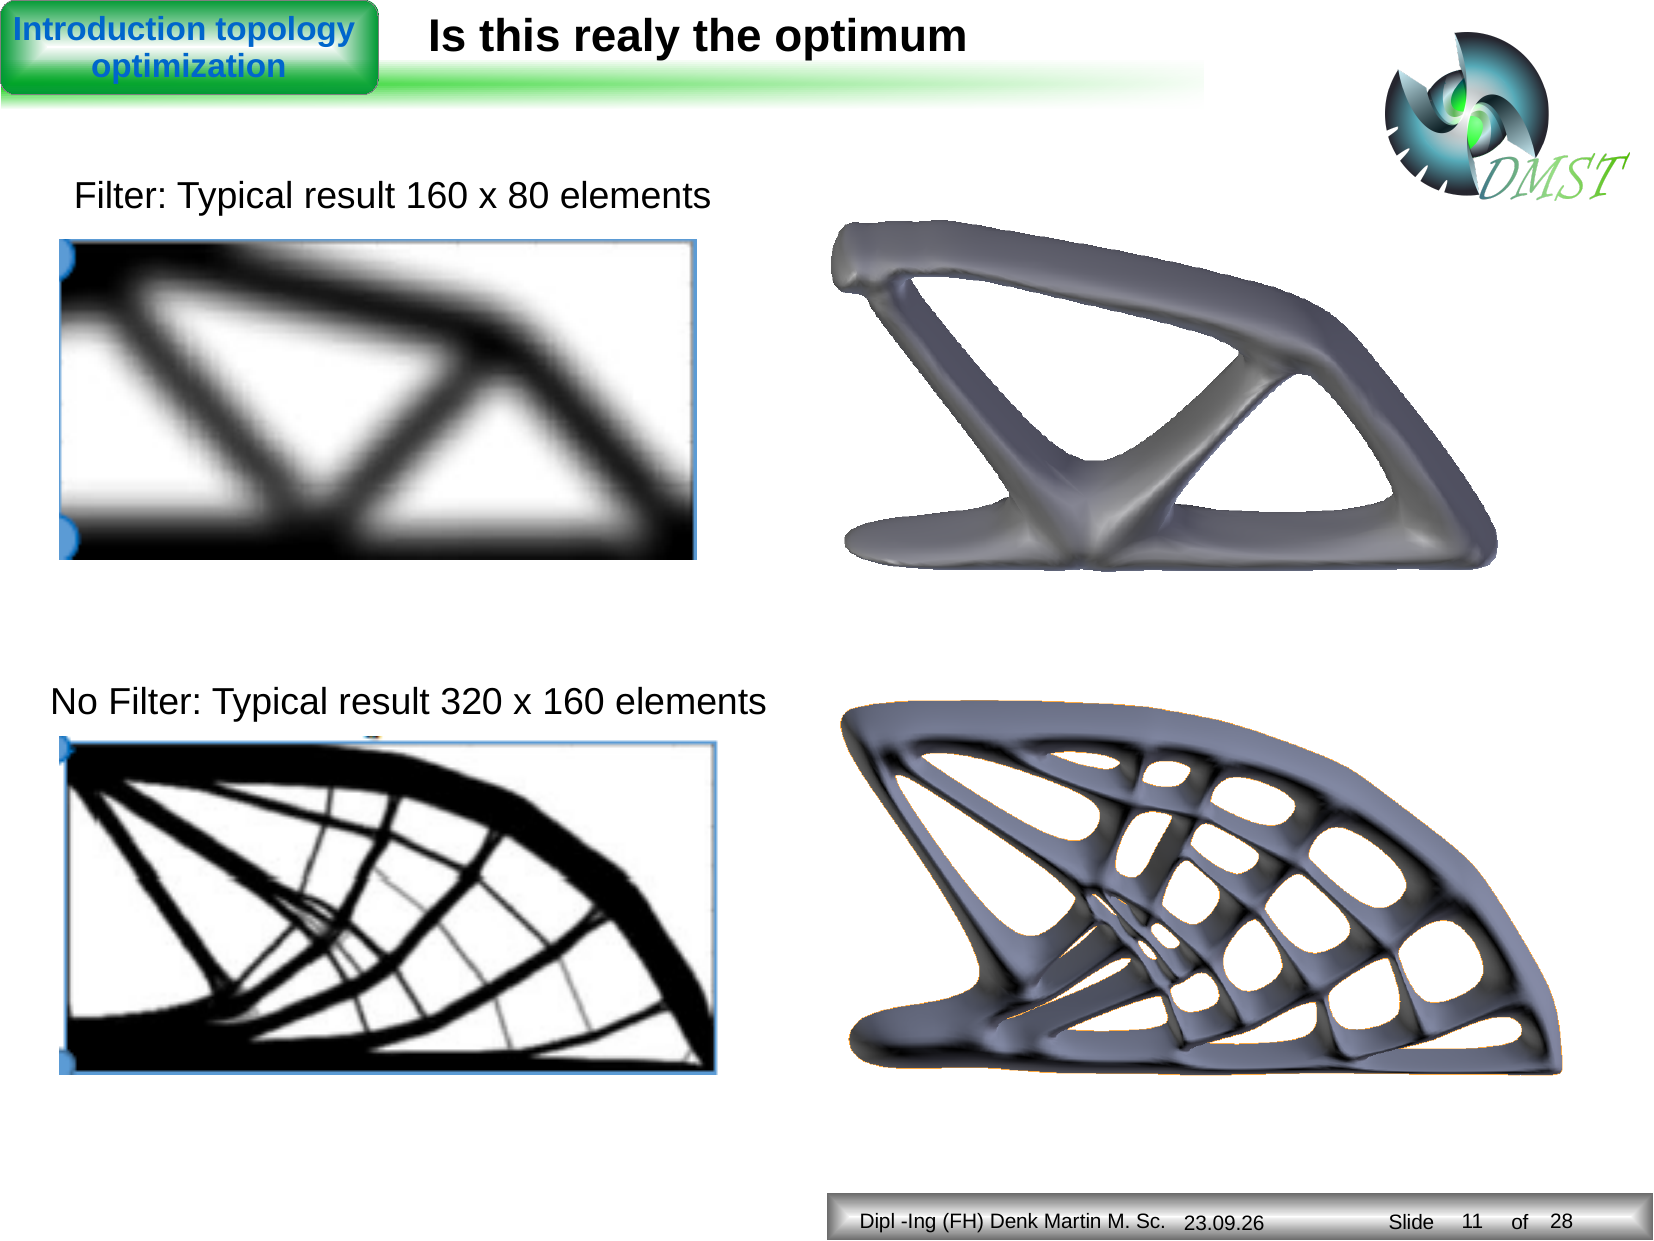

Introduction topology
optimization
Is this realy the optimum
Filter: Typical result 160 x 80 elements
No Filter: Typical result 320 x 160 elements